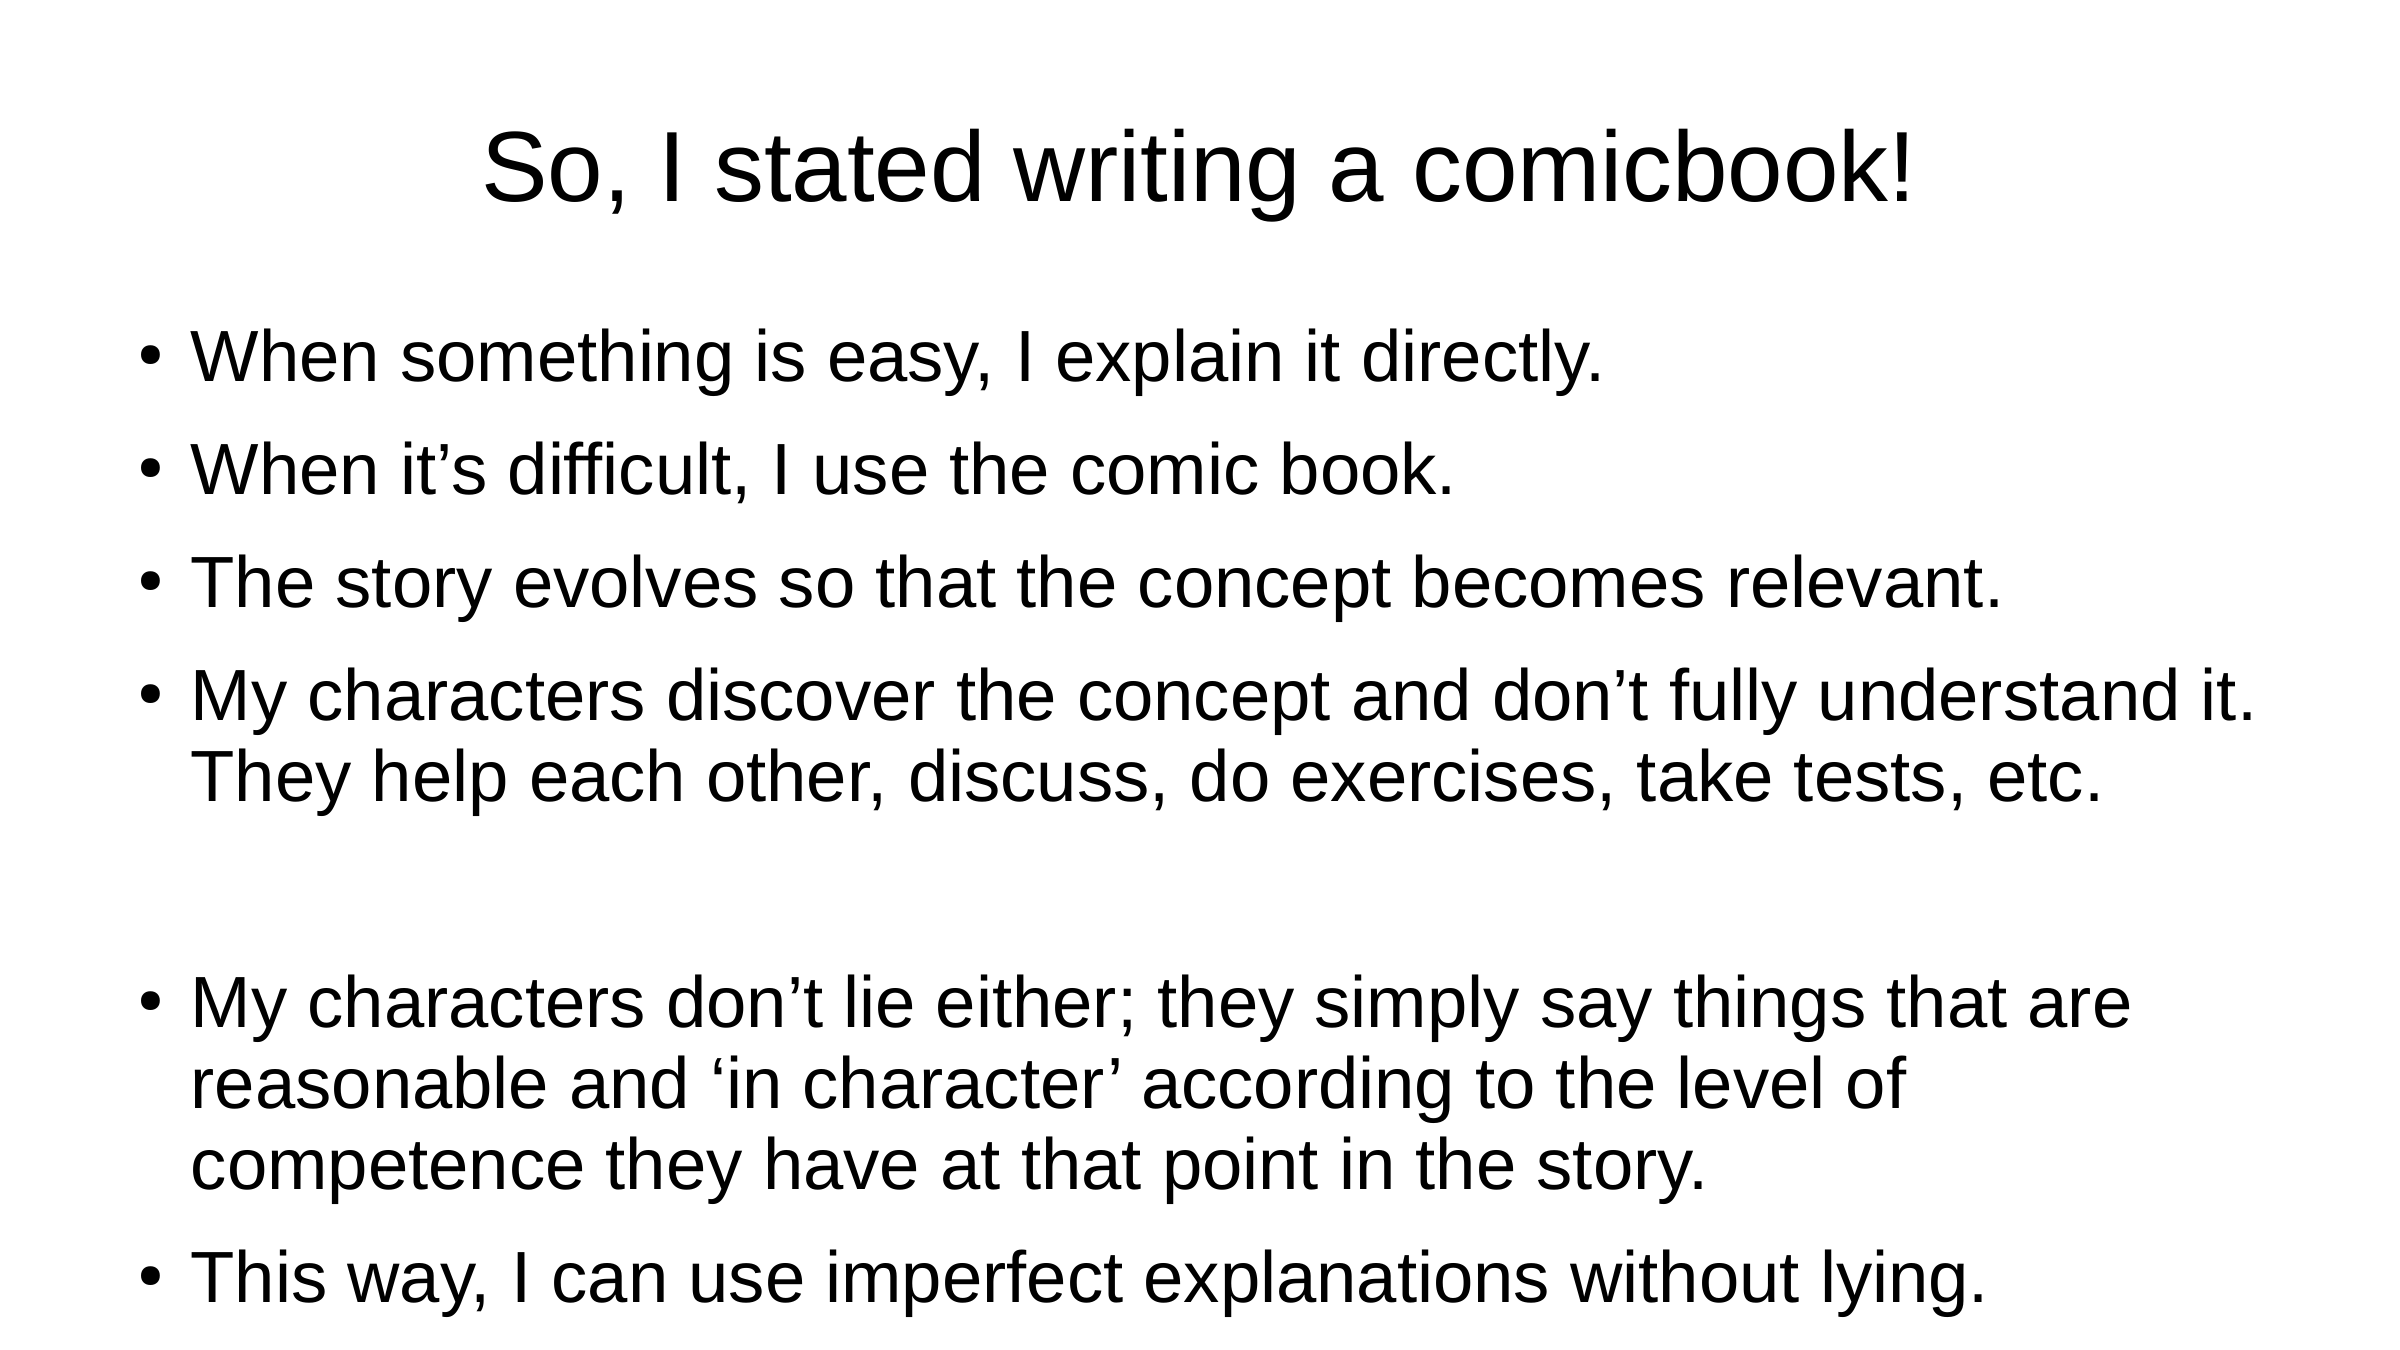

# So, I stated writing a comicbook!
When something is easy, I explain it directly.
When it’s difficult, I use the comic book.
The story evolves so that the concept becomes relevant.
My characters discover the concept and don’t fully understand it. They help each other, discuss, do exercises, take tests, etc.
My characters don’t lie either; they simply say things that are reasonable and ‘in character’ according to the level of competence they have at that point in the story.
This way, I can use imperfect explanations without lying.